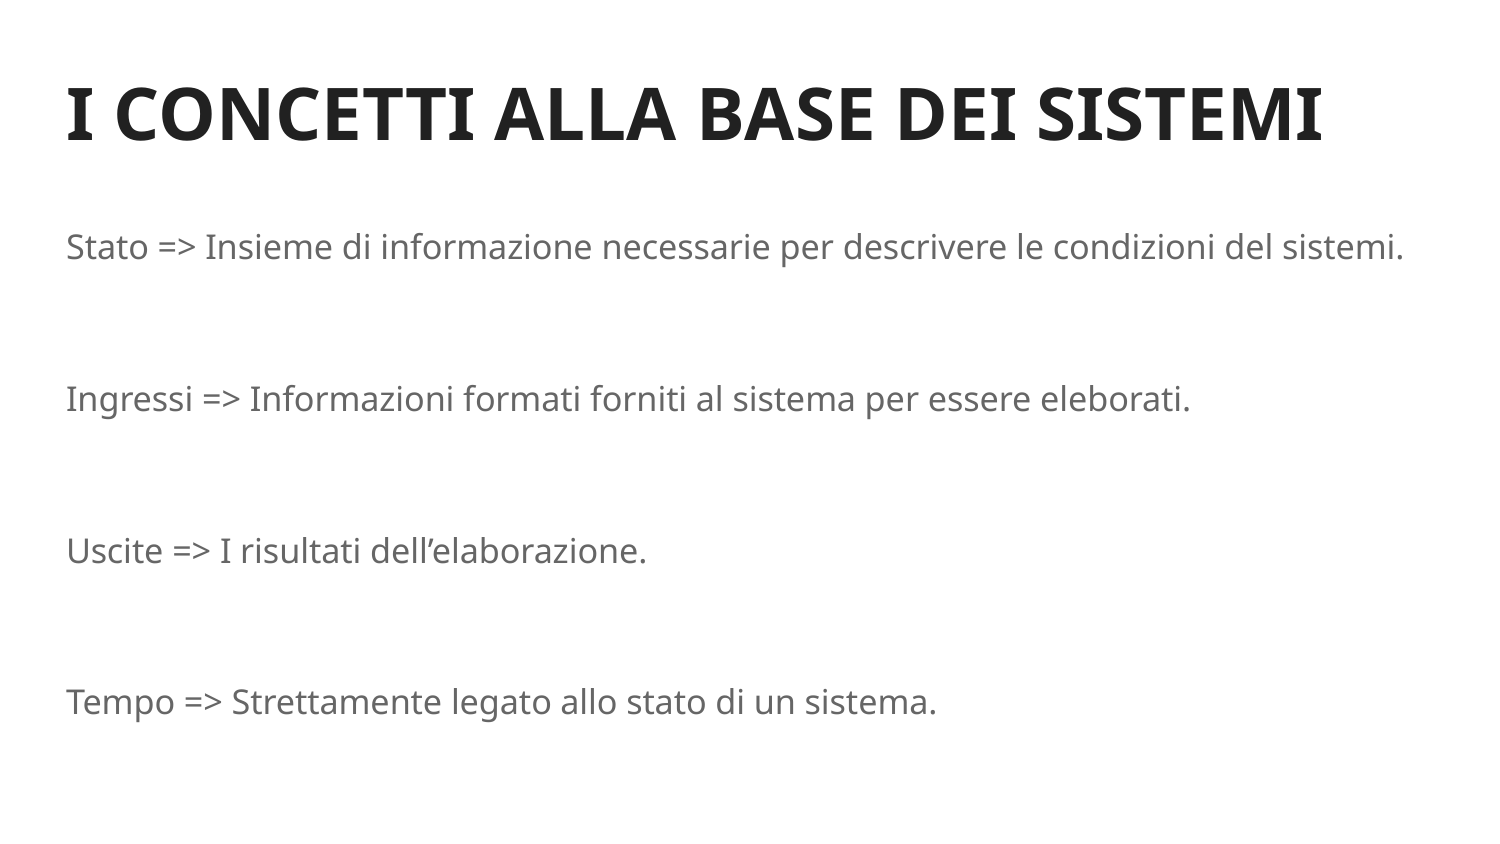

# I CONCETTI ALLA BASE DEI SISTEMI
Stato => Insieme di informazione necessarie per descrivere le condizioni del sistemi.
Ingressi => Informazioni formati forniti al sistema per essere eleborati.
Uscite => I risultati dell’elaborazione.
Tempo => Strettamente legato allo stato di un sistema.